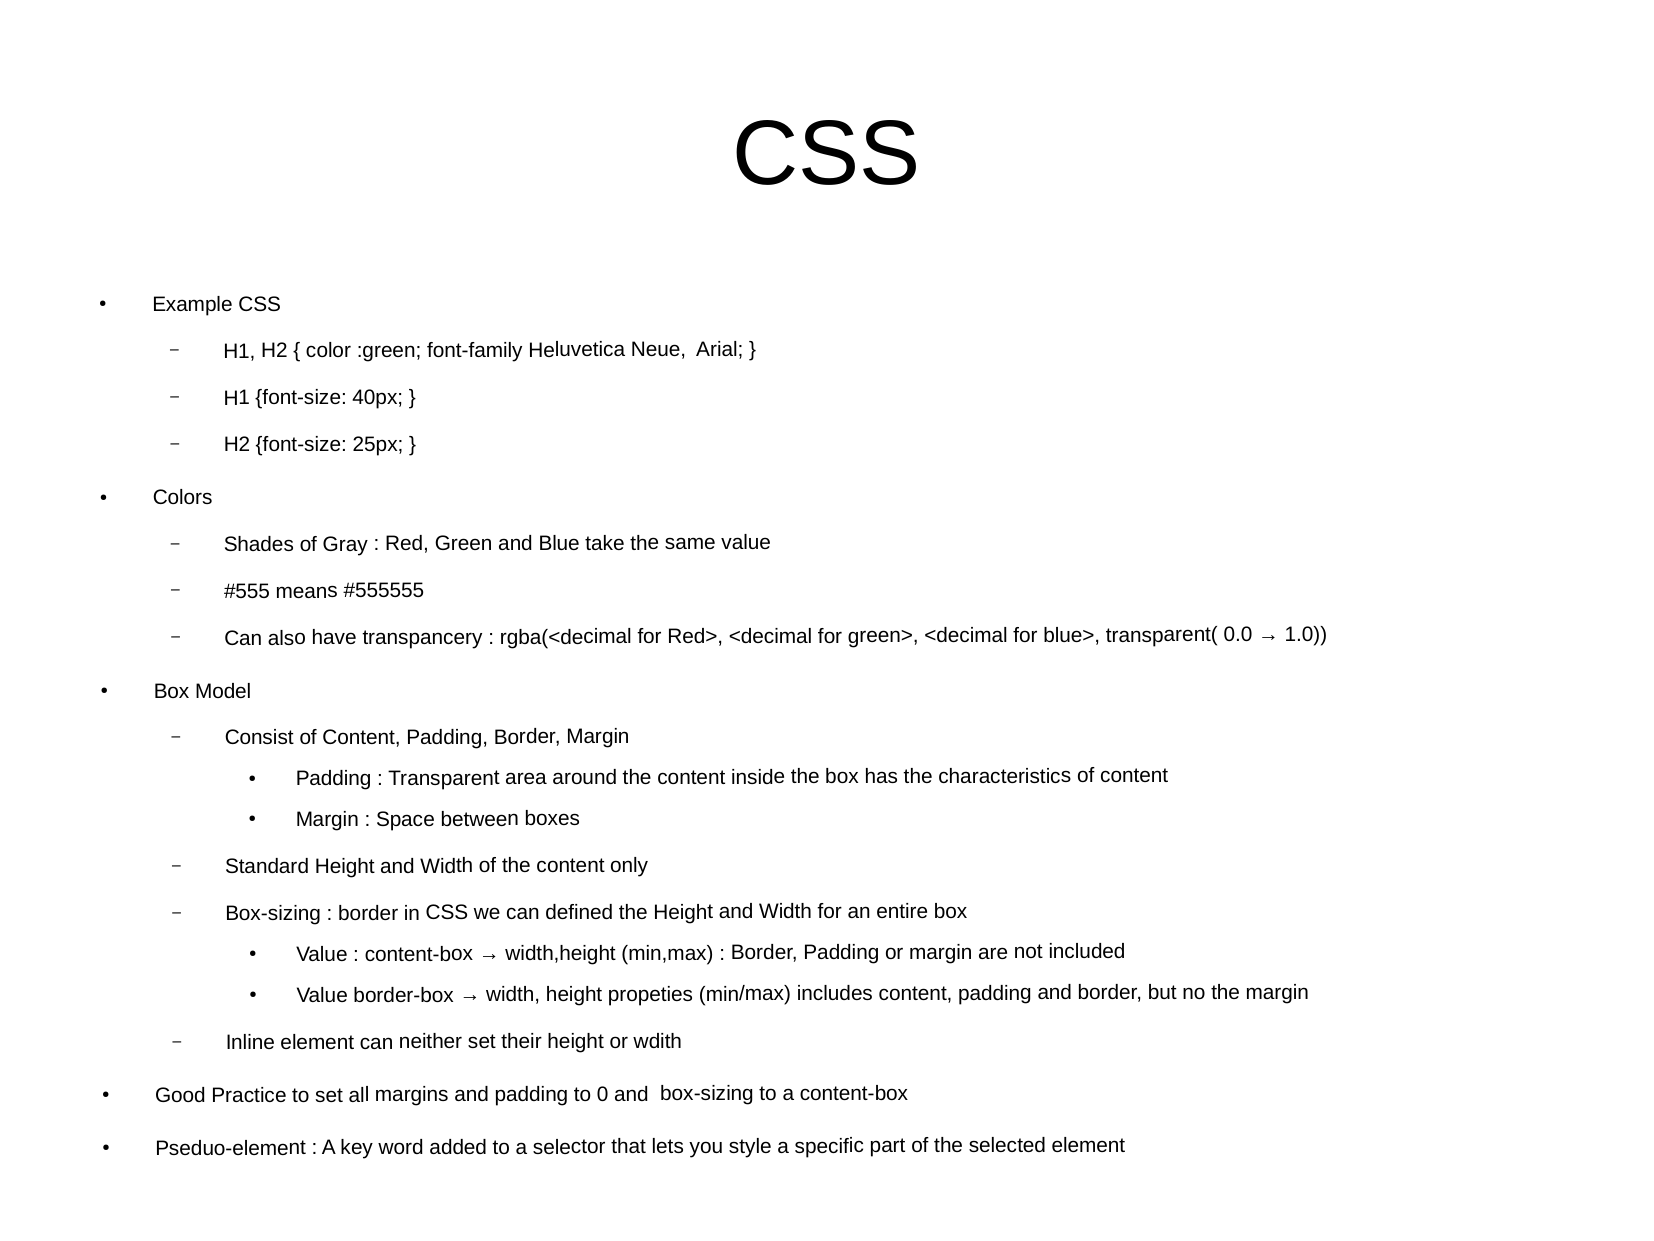

# CSS
Example CSS
H1, H2 { color :green; font-family Heluvetica Neue, Arial; }
H1 {font-size: 40px; }
H2 {font-size: 25px; }
Colors
Shades of Gray : Red, Green and Blue take the same value
#555 means #555555
Can also have transpancery : rgba(<decimal for Red>, <decimal for green>, <decimal for blue>, transparent( 0.0 → 1.0))
Box Model
Consist of Content, Padding, Border, Margin
Padding : Transparent area around the content inside the box has the characteristics of content
Margin : Space between boxes
Standard Height and Width of the content only
Box-sizing : border in CSS we can defined the Height and Width for an entire box
Value : content-box → width,height (min,max) : Border, Padding or margin are not included
Value border-box → width, height propeties (min/max) includes content, padding and border, but no the margin
Inline element can neither set their height or wdith
Good Practice to set all margins and padding to 0 and box-sizing to a content-box
Pseduo-element : A key word added to a selector that lets you style a specific part of the selected element